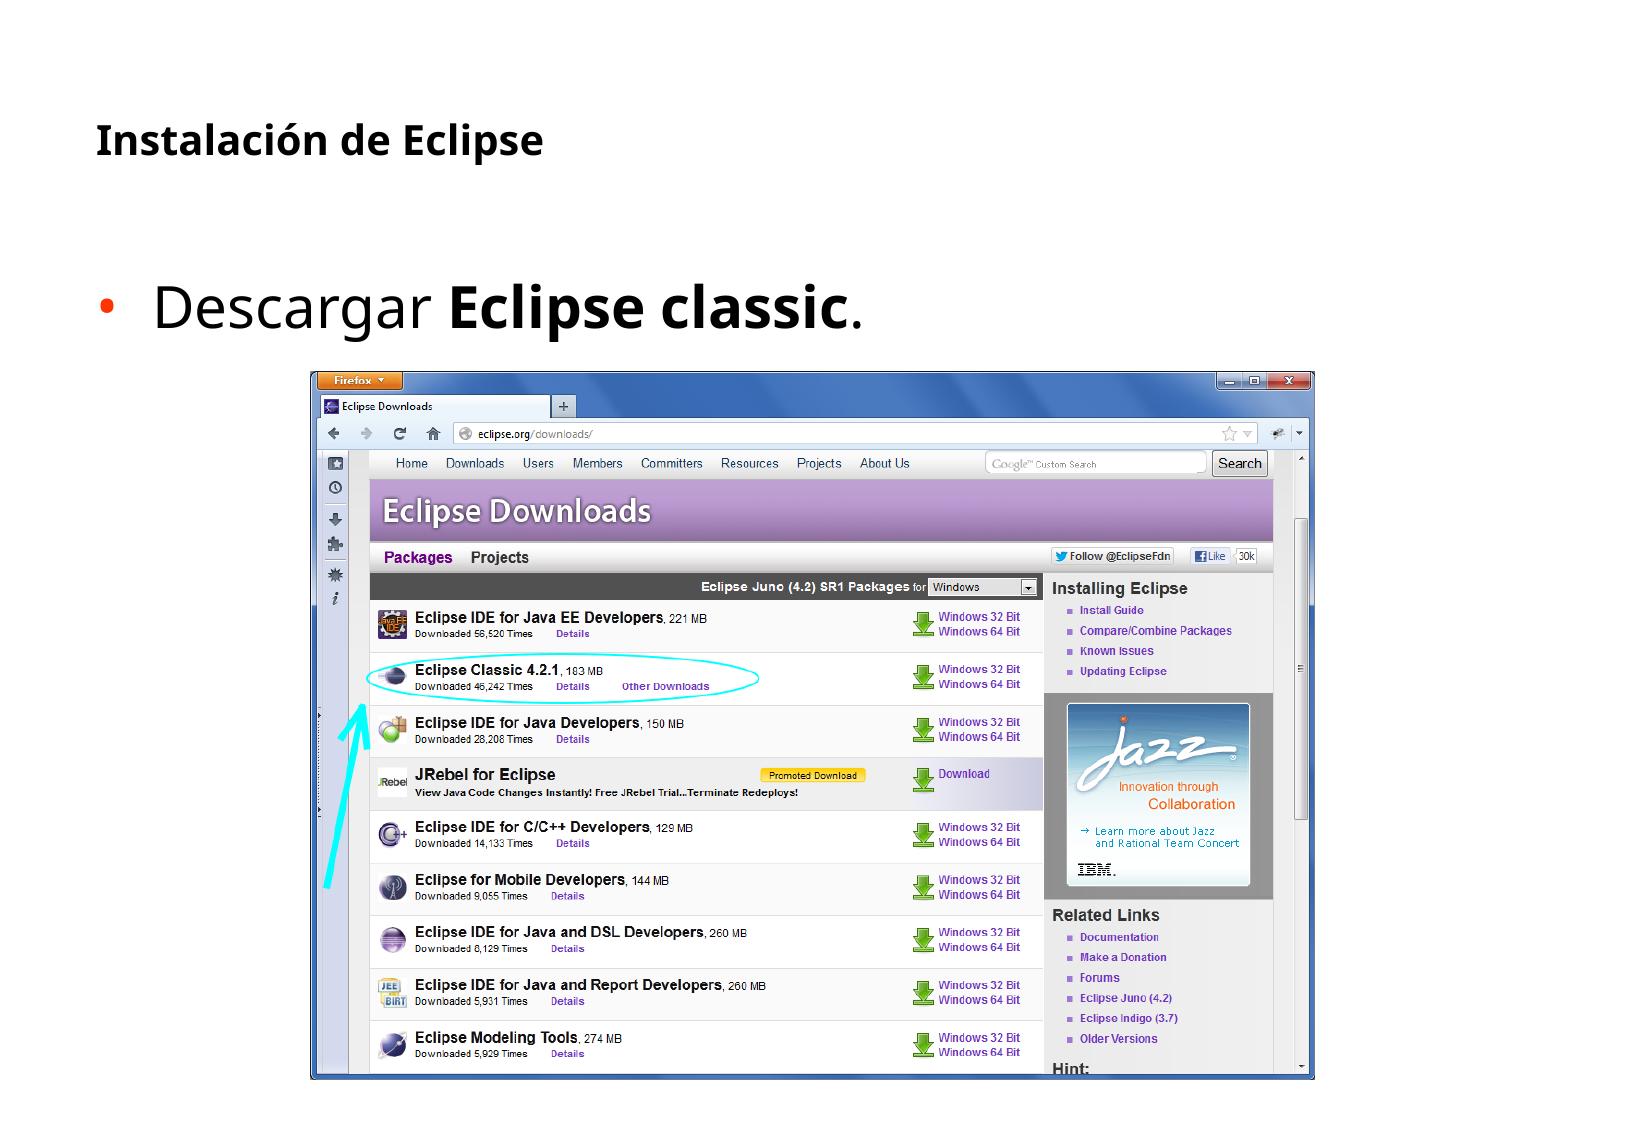

# Instalación de Eclipse
Descargar Eclipse classic.